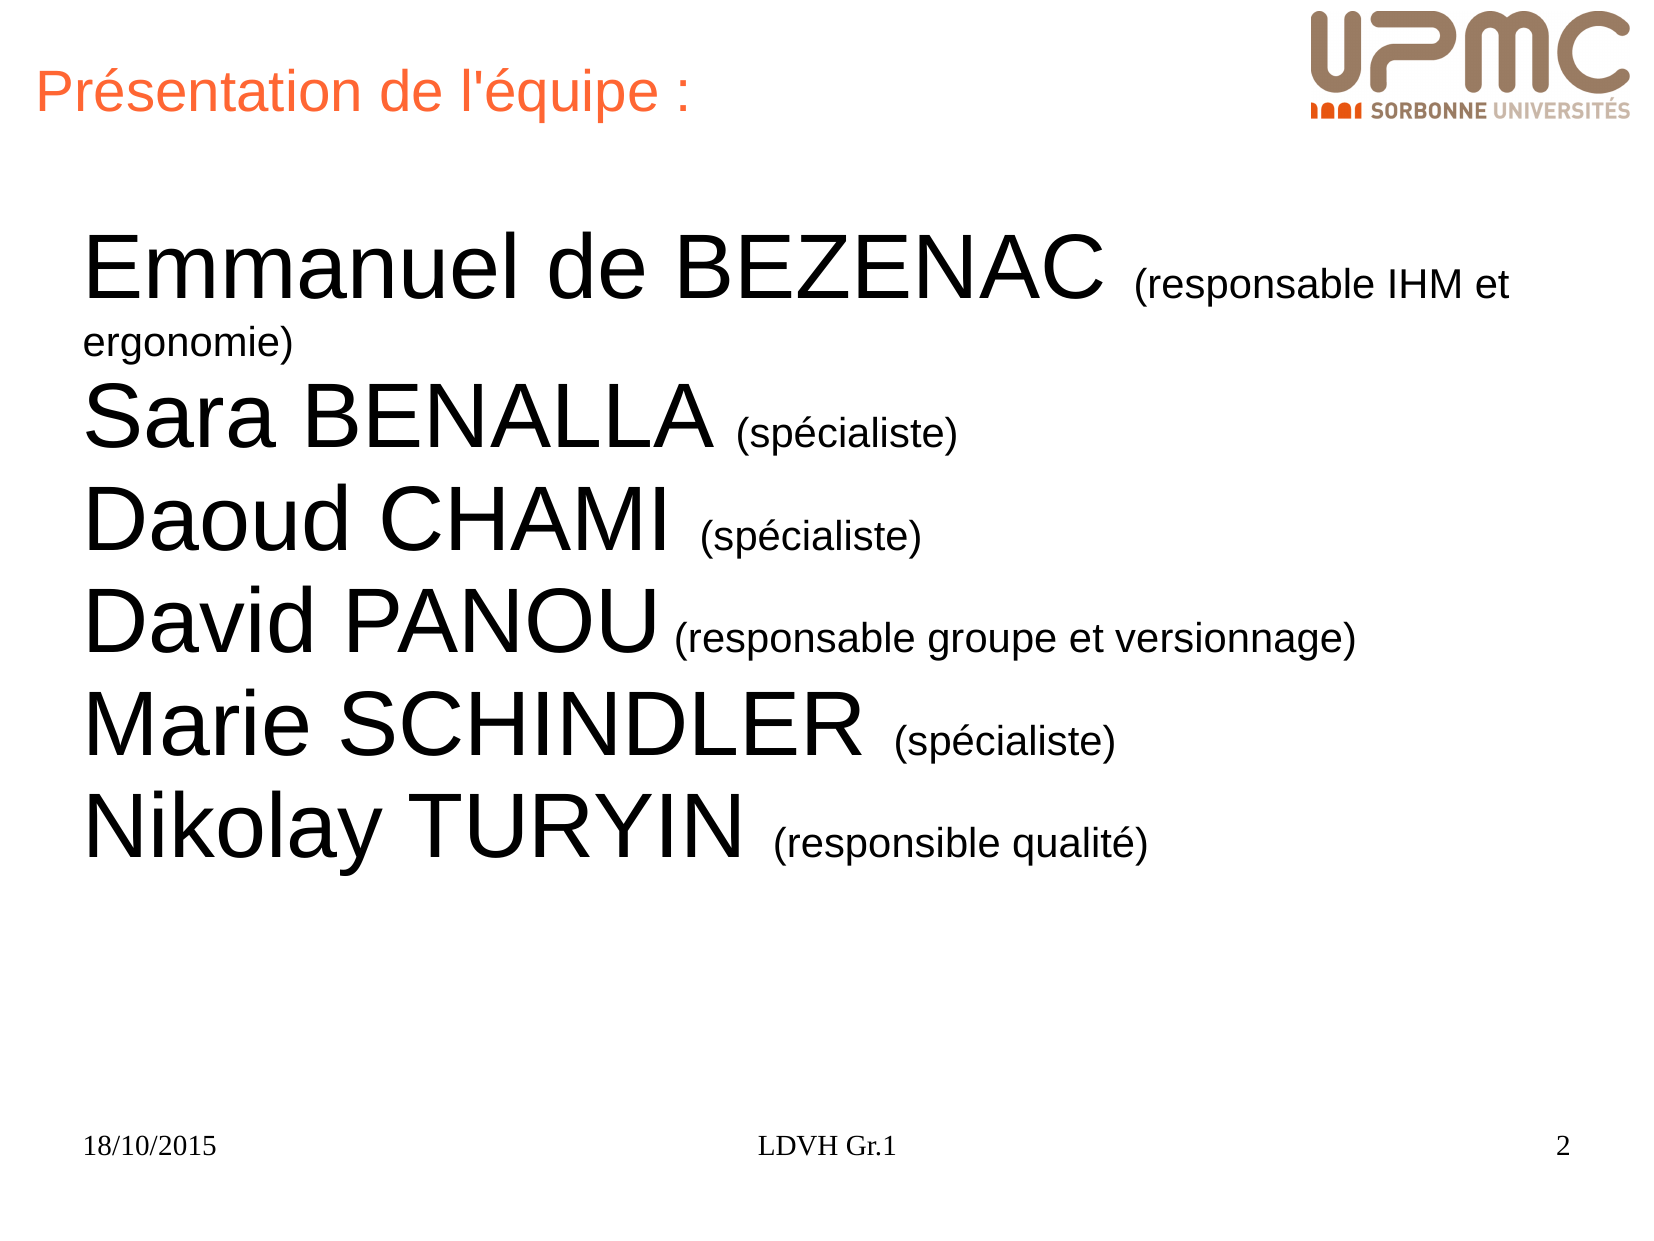

Présentation de l'équipe :
# Emmanuel de BEZENAC (responsable IHM et ergonomie) Sara BENALLA (spécialiste) Daoud CHAMI (spécialiste) David PANOU (responsable groupe et versionnage) Marie SCHINDLER (spécialiste) Nikolay TURYIN (responsible qualité)
18/10/2015
LDVH Gr.1
2